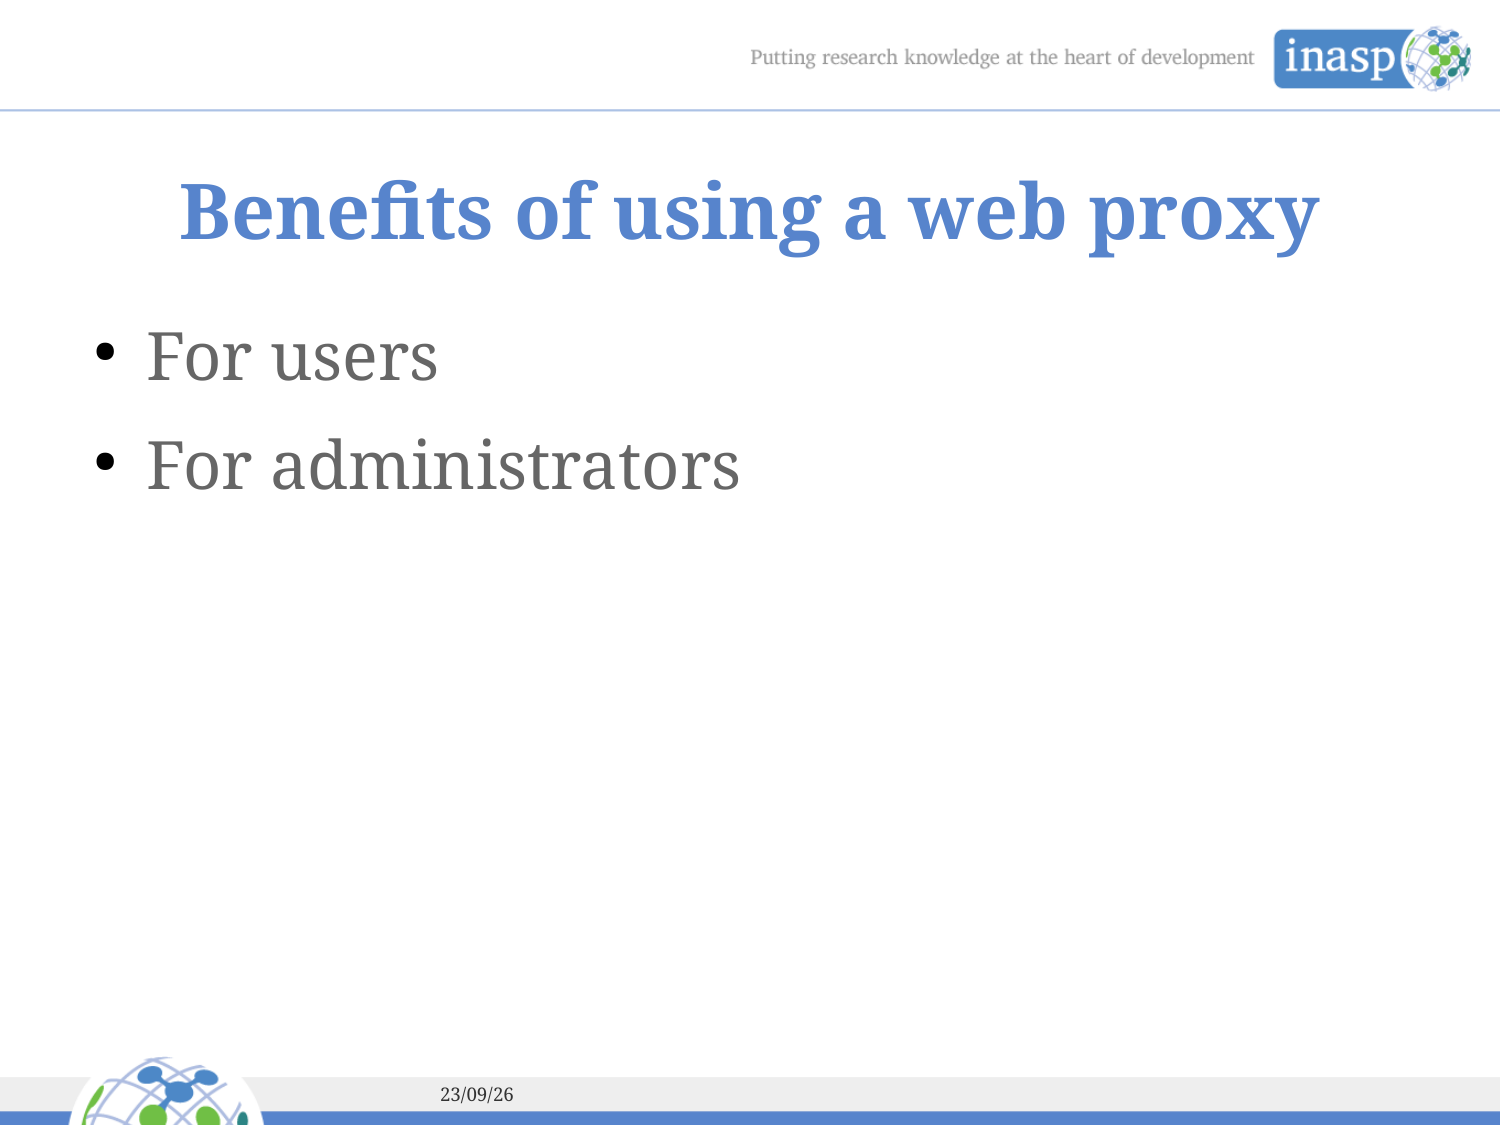

# Benefits of using a web proxy
For users
For administrators